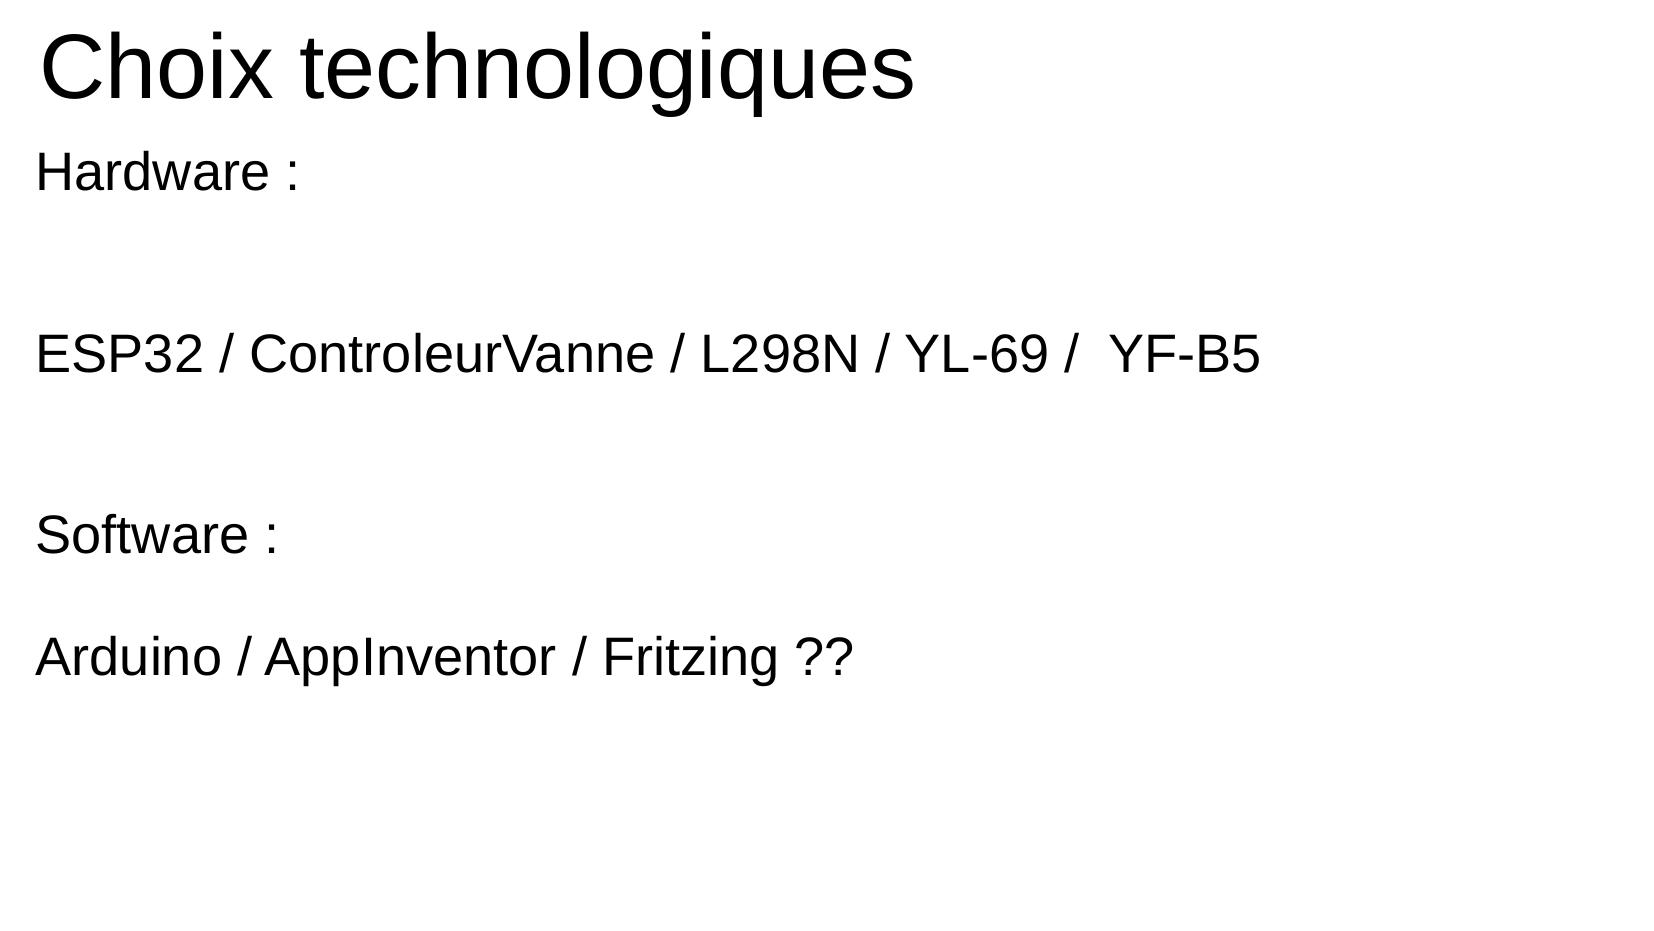

# Choix technologiques
Hardware :
ESP32 / ControleurVanne / L298N / YL-69 / YF-B5
Software :
Arduino / AppInventor / Fritzing ??